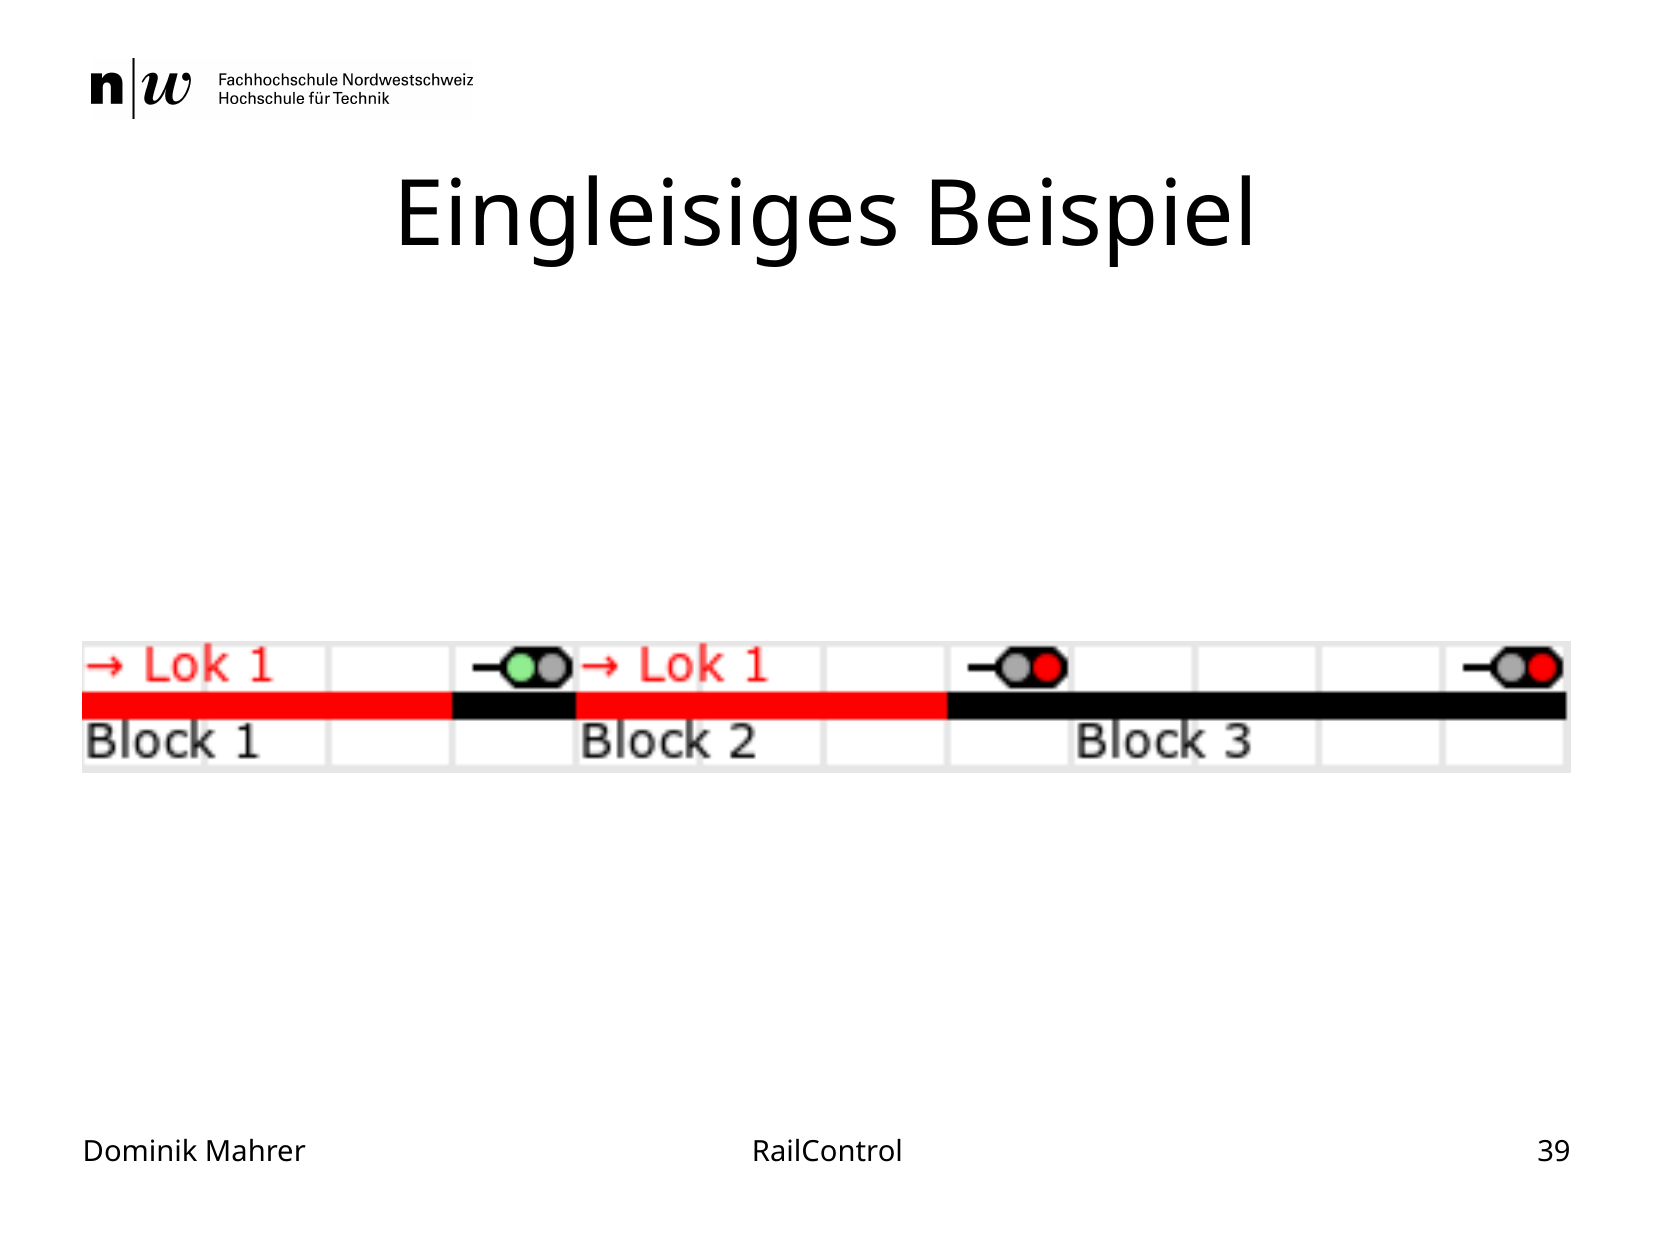

# Eingleisiges Beispiel
Dominik Mahrer
RailControl
39